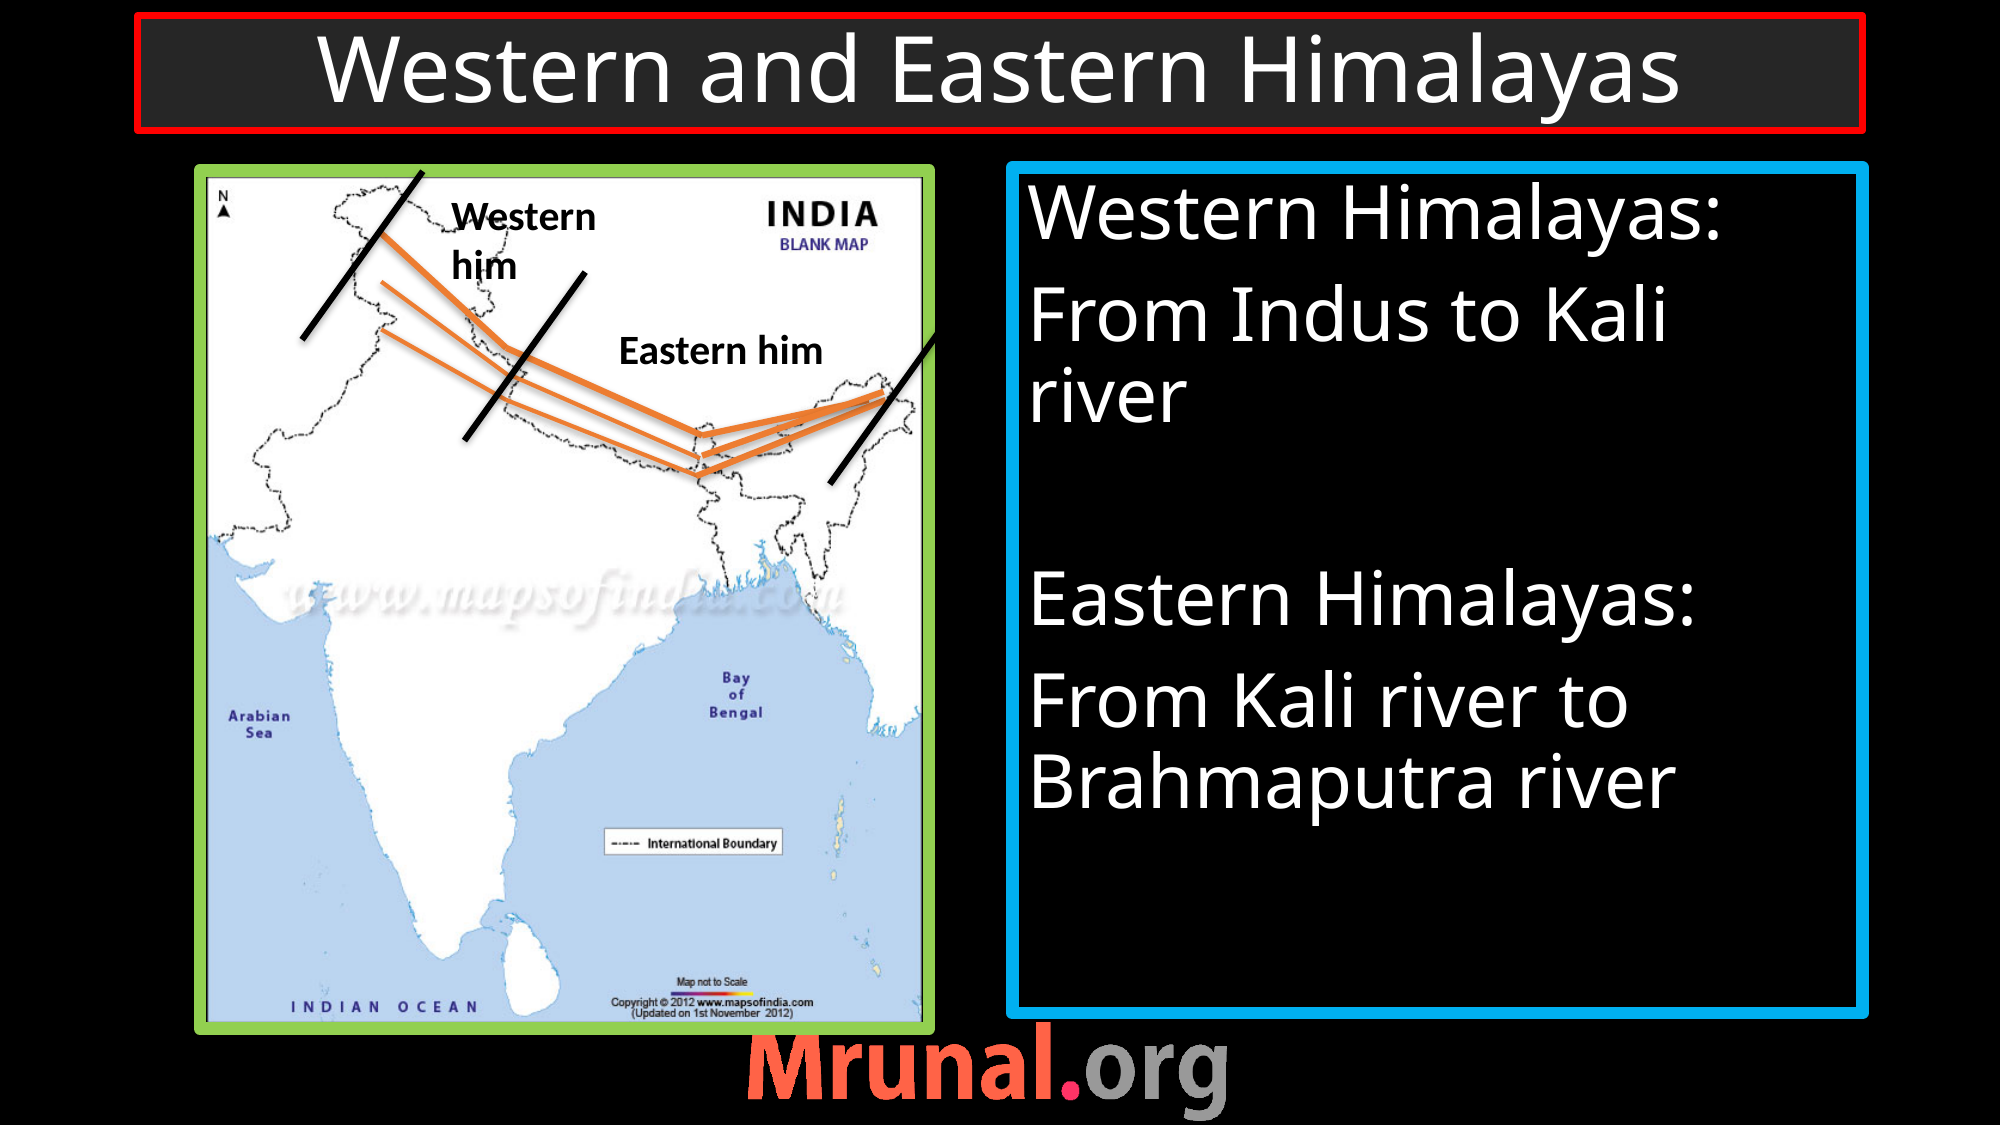

Western and Eastern Himalayas
# Western Himalayas:
From Indus to Kali river
Eastern Himalayas:
From Kali river to Brahmaputra river
Western him
Eastern him